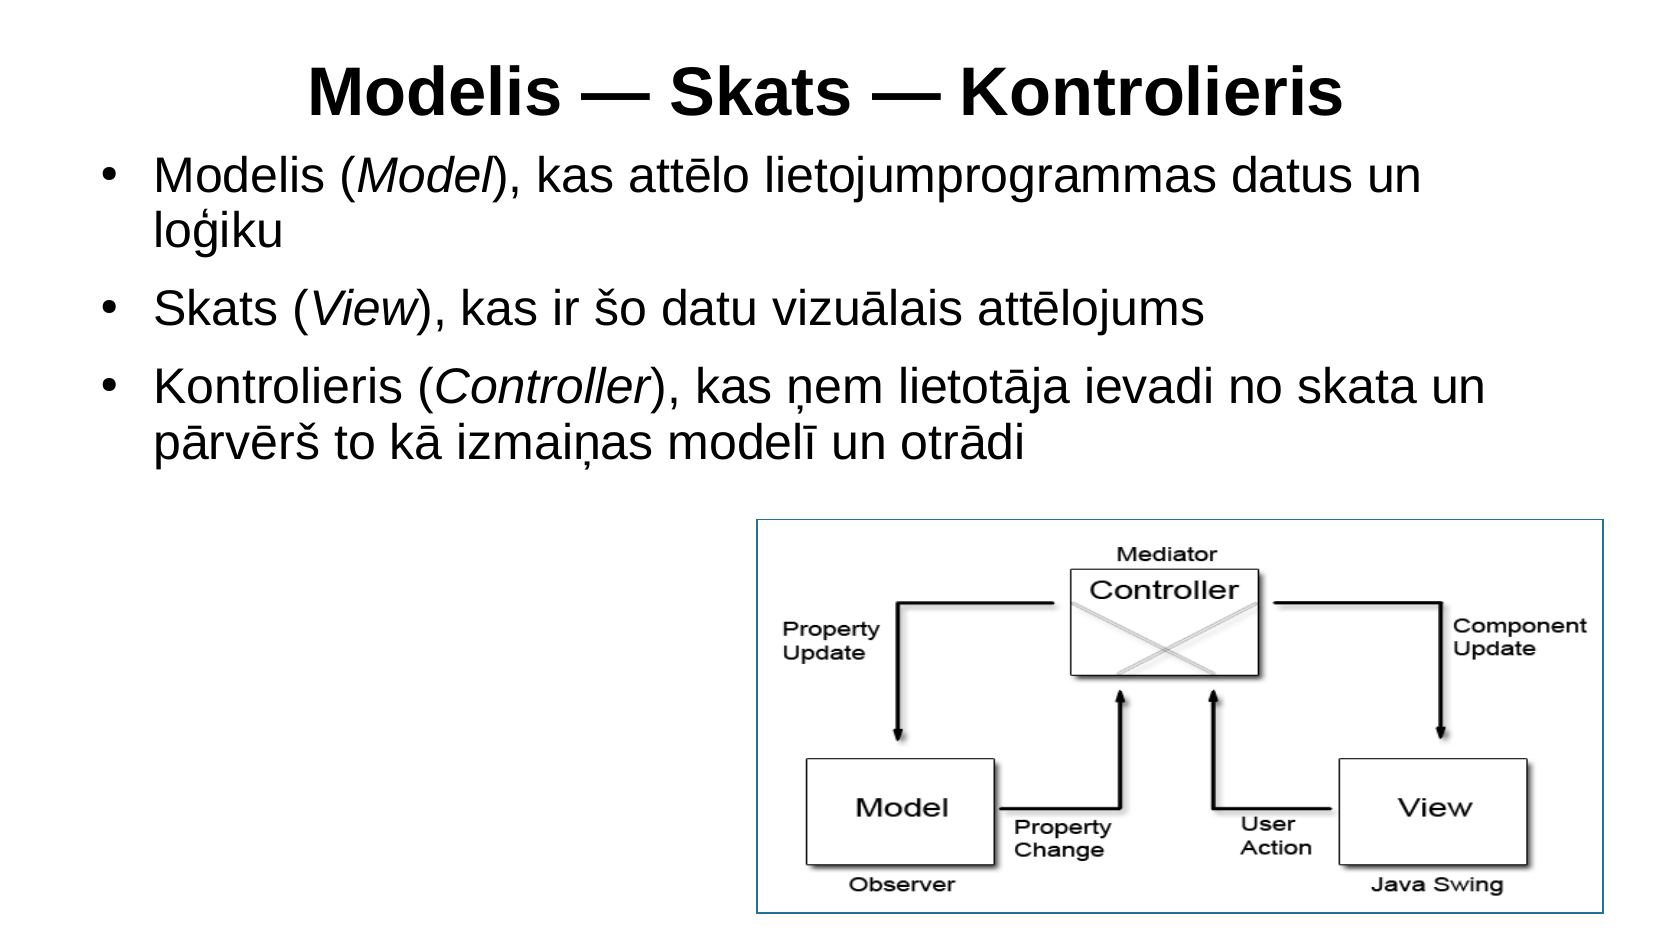

# Modelis — Skats — Kontrolieris
Modelis (Model), kas attēlo lietojumprogrammas datus un loģiku
Skats (View), kas ir šo datu vizuālais attēlojums
Kontrolieris (Controller), kas ņem lietotāja ievadi no skata un pārvērš to kā izmaiņas modelī un otrādi